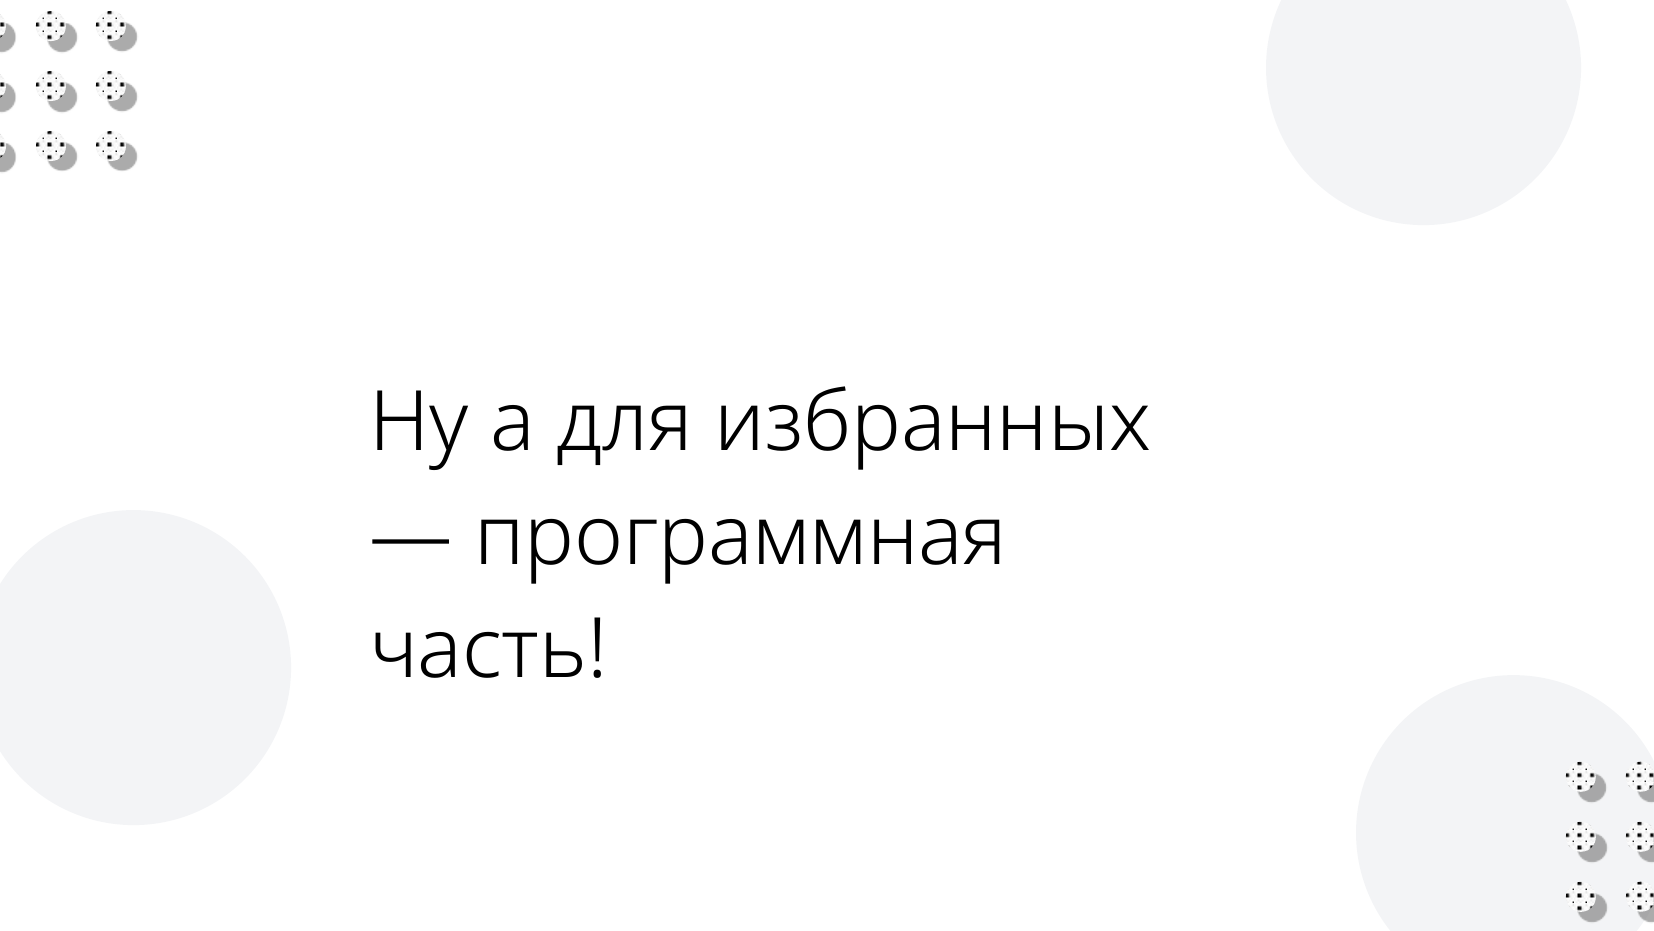

Ну а для избранных — программная часть!